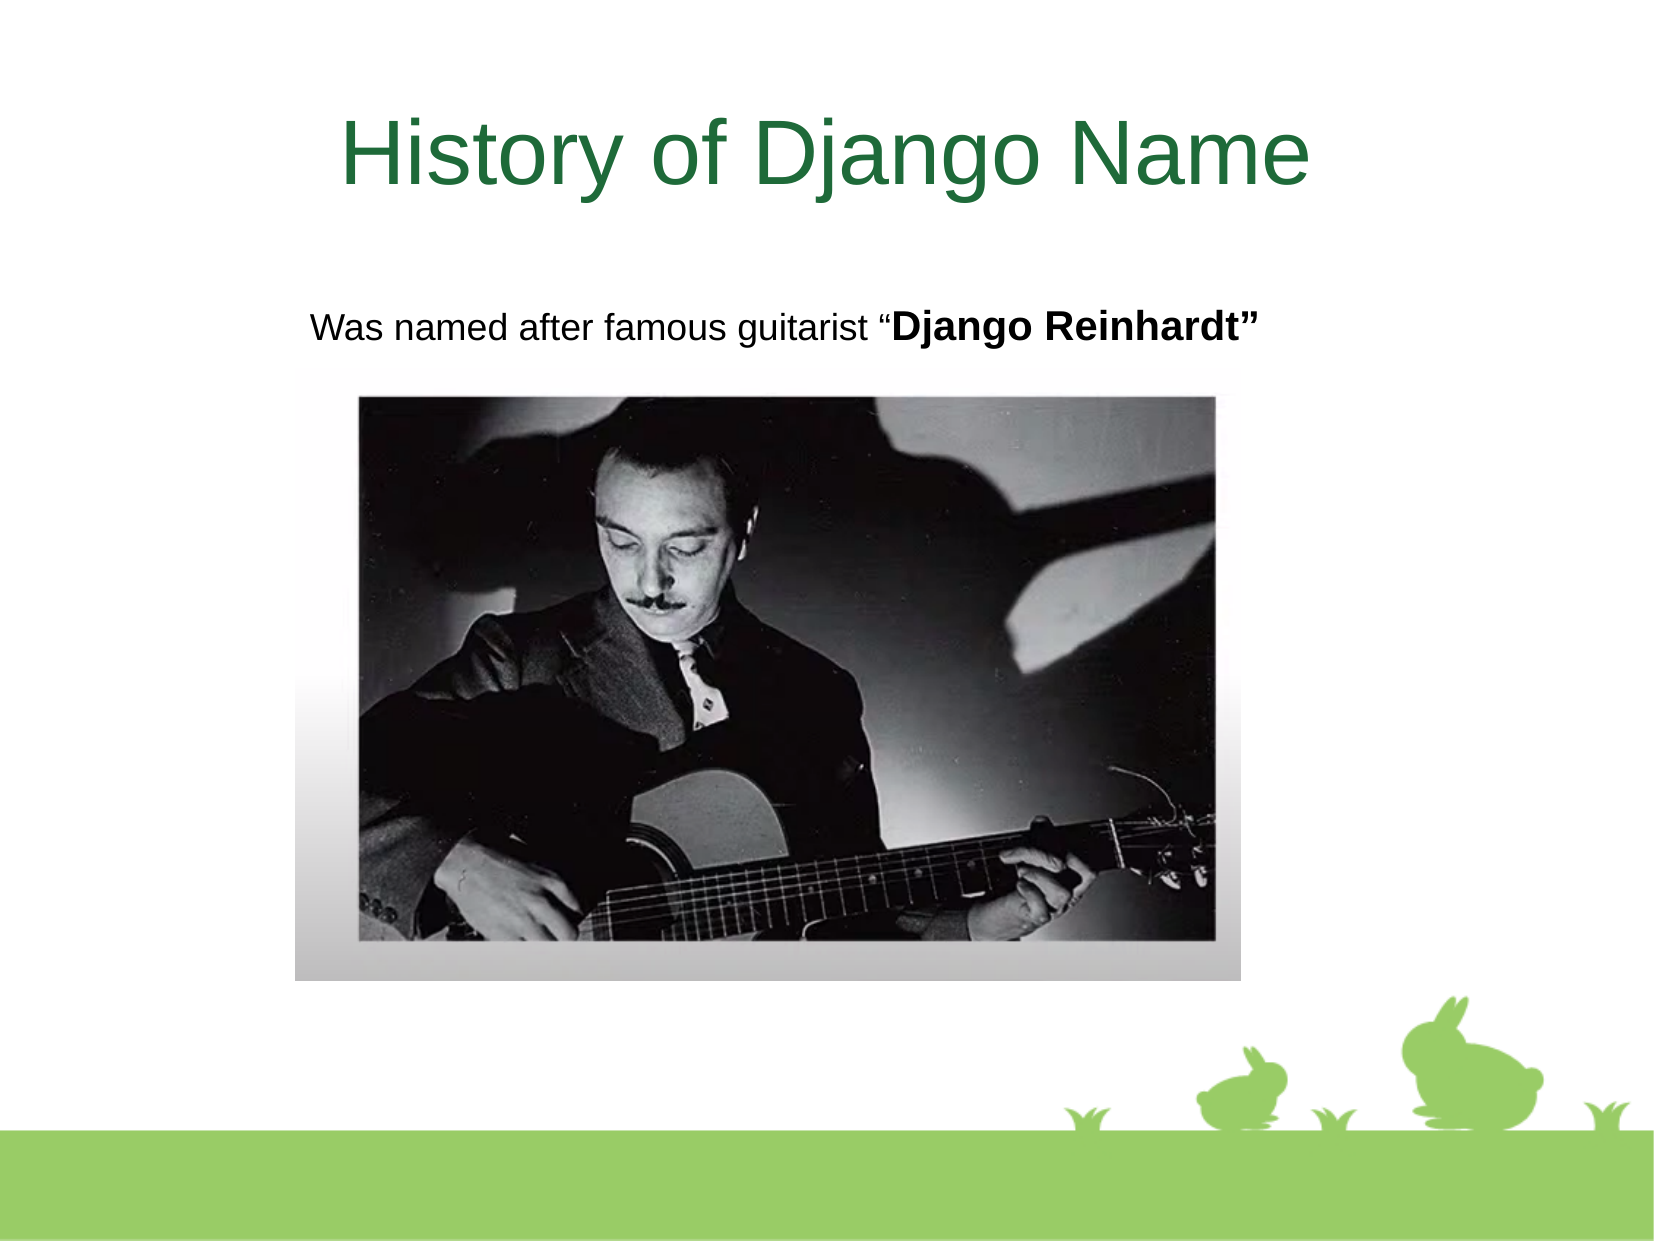

# History of Django Name
Was named after famous guitarist “Django Reinhardt”